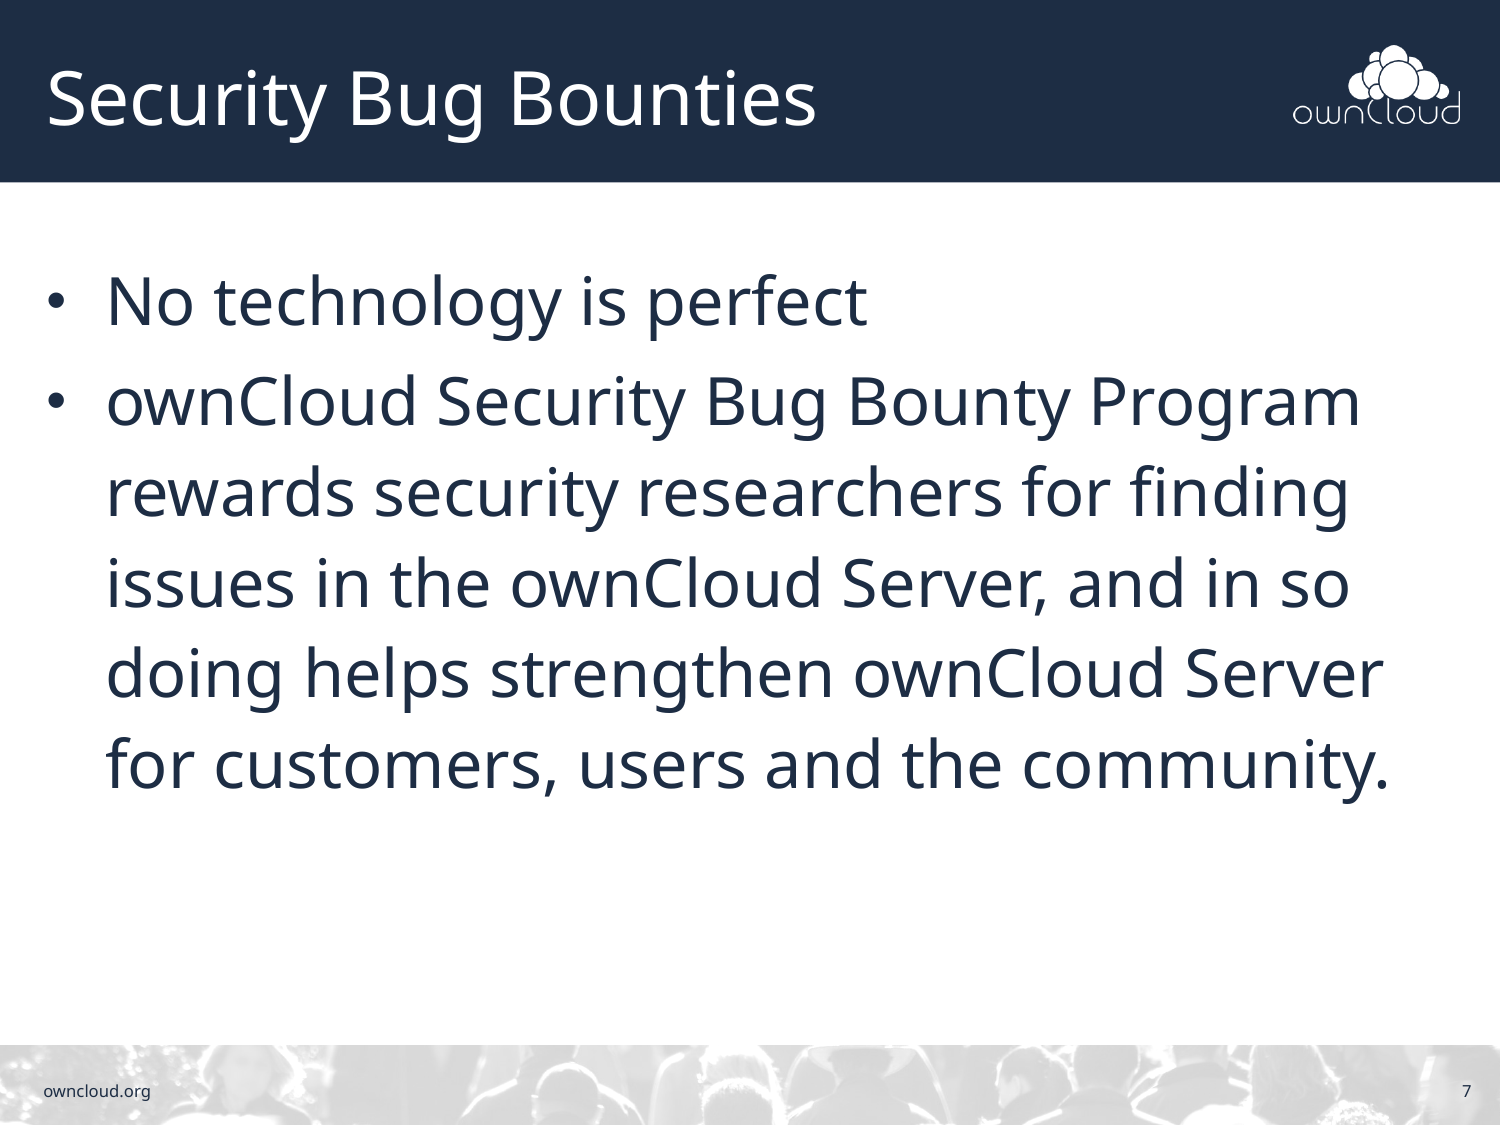

# Security Bug Bounties
No technology is perfect
ownCloud Security Bug Bounty Program rewards security researchers for finding issues in the ownCloud Server, and in so doing helps strengthen ownCloud Server for customers, users and the community.